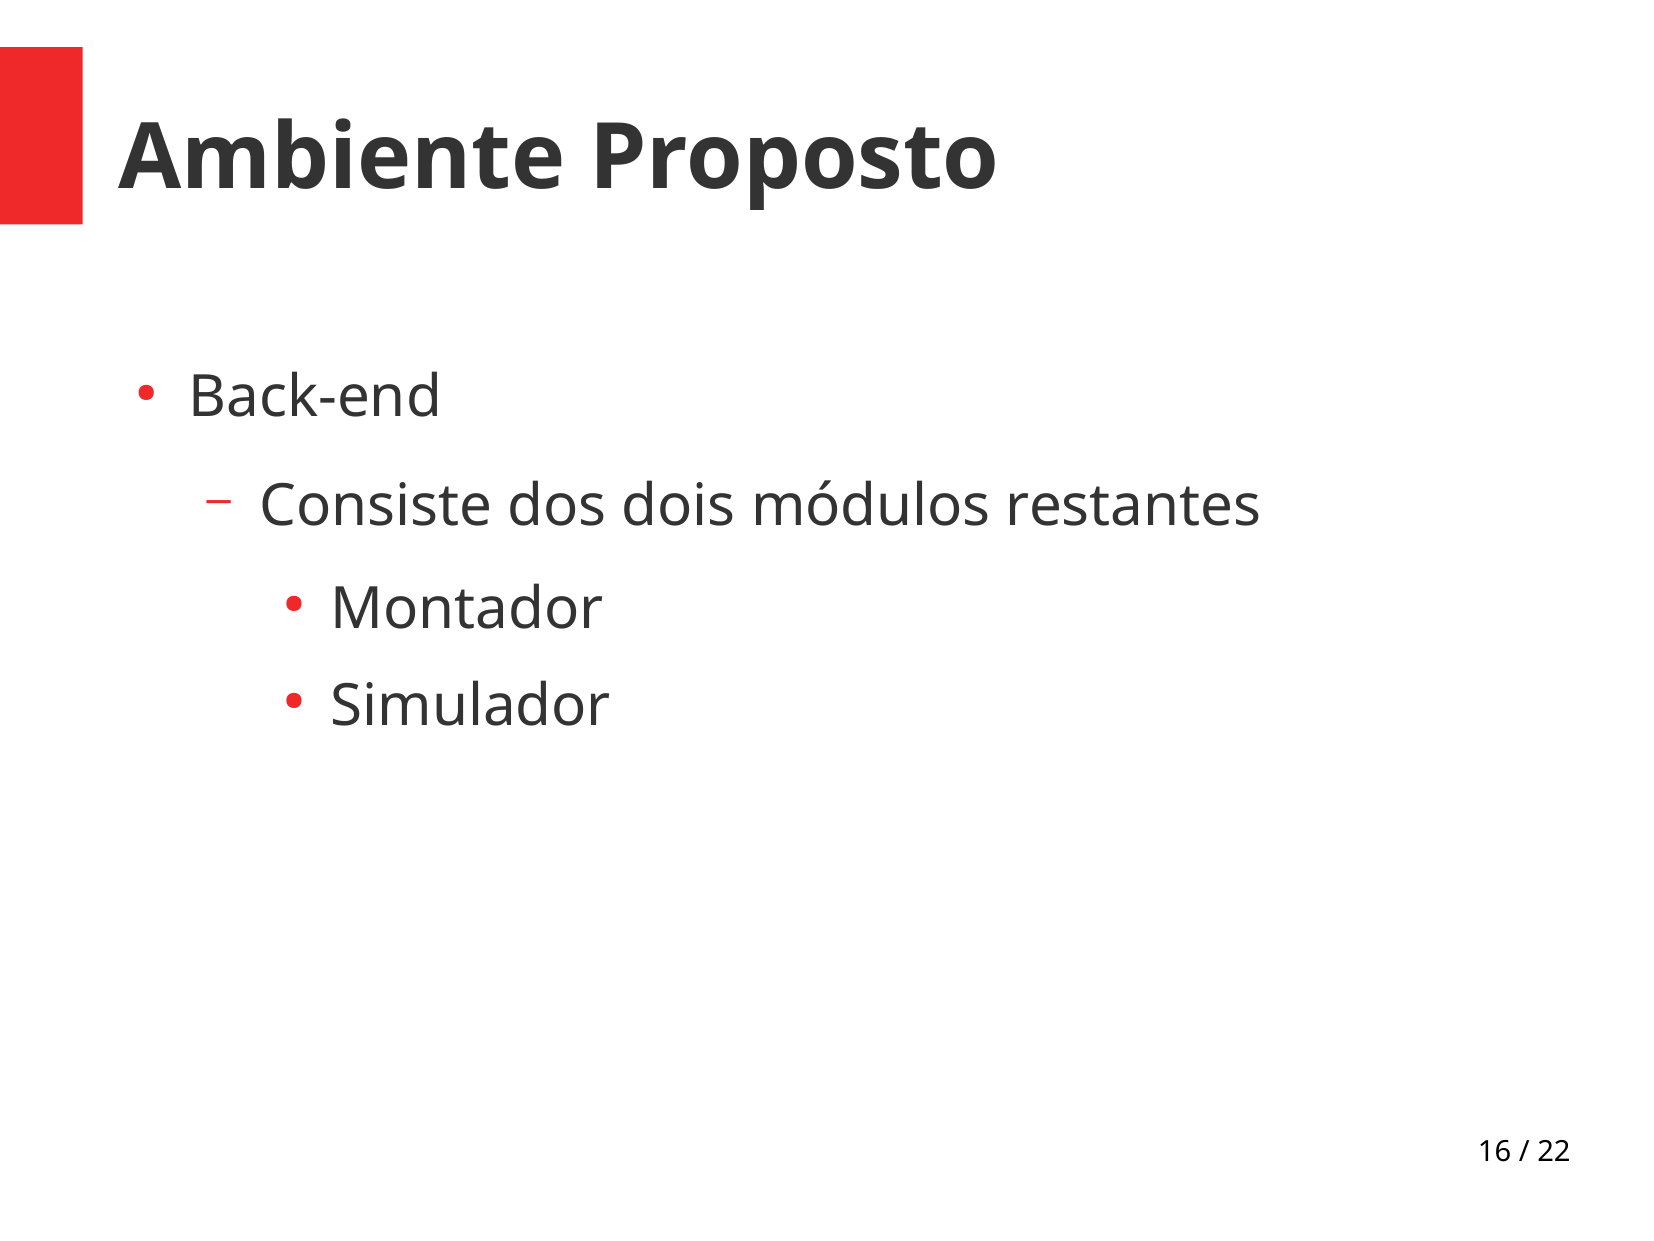

# Ambiente Proposto
Back-end
Consiste dos dois módulos restantes
Montador
Simulador
16